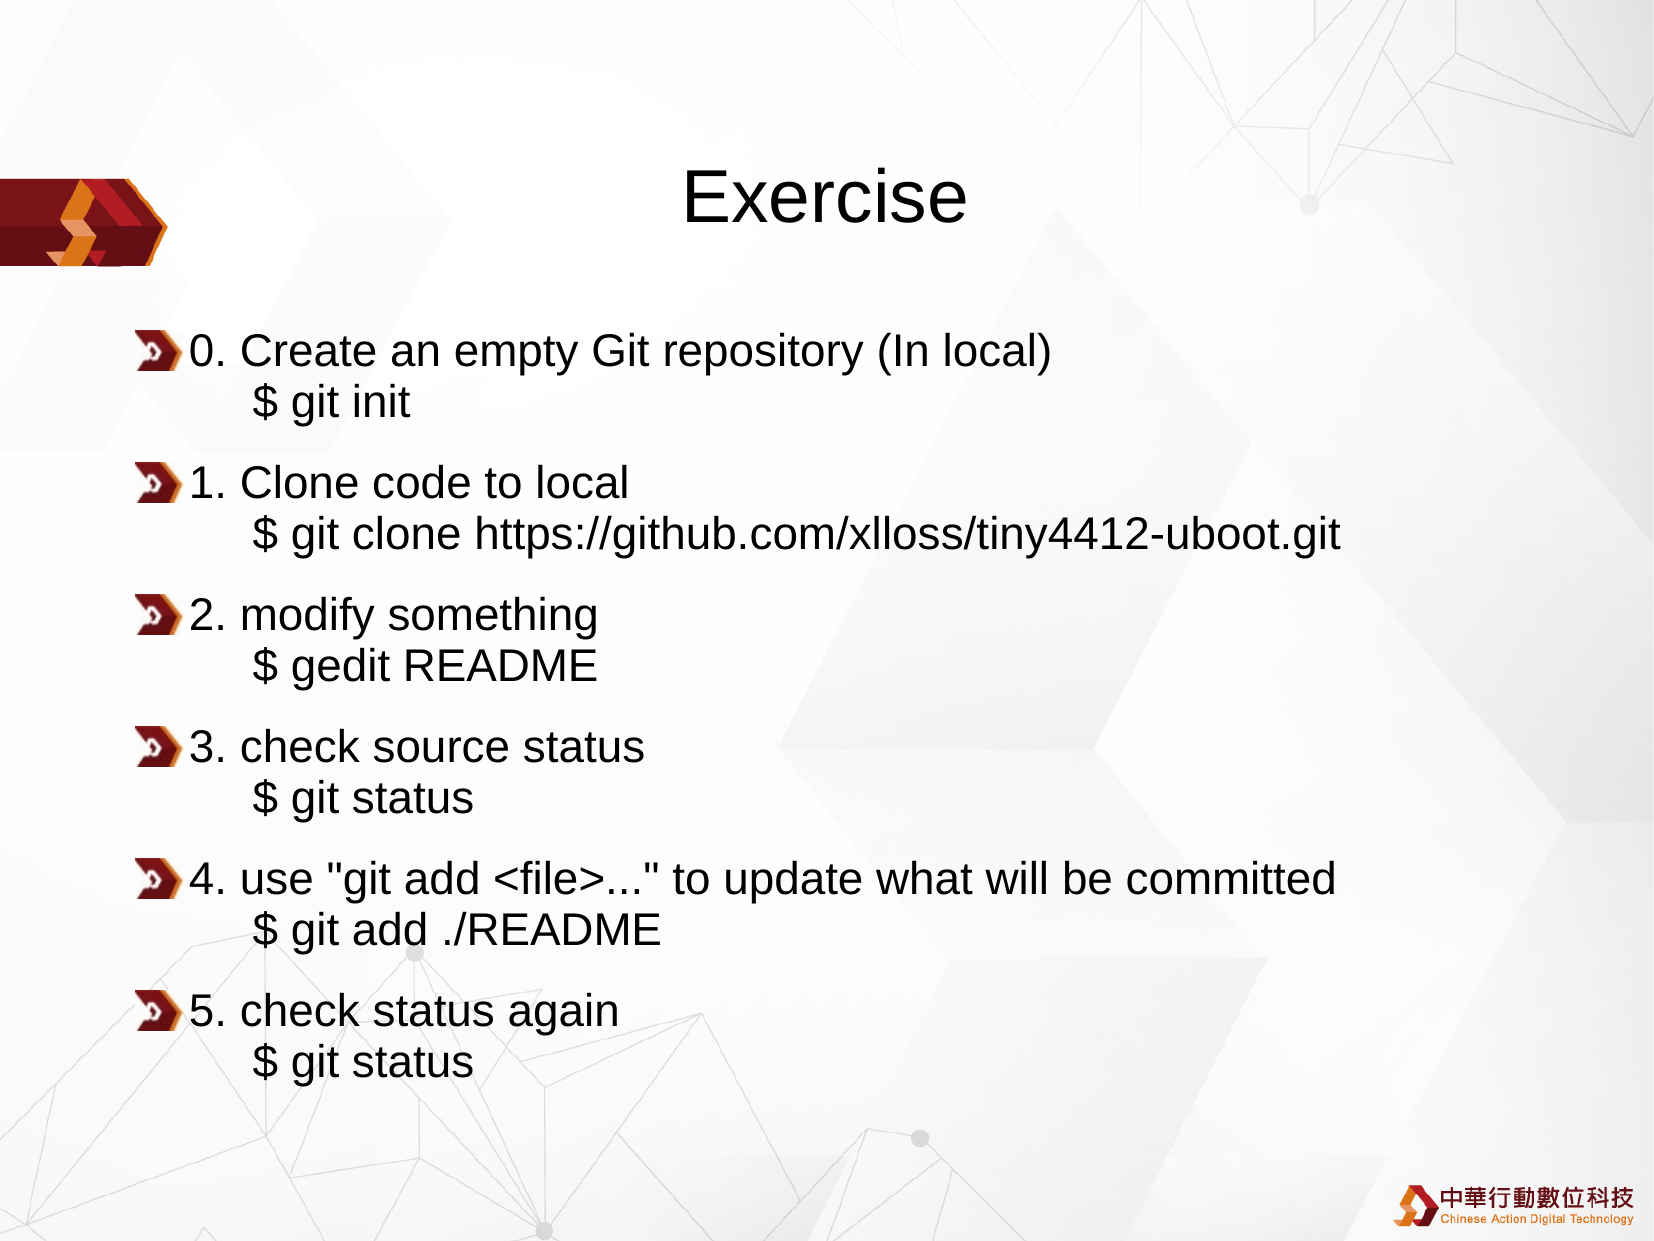

# Exercise
0. Create an empty Git repository (In local)
 $ git init
1. Clone code to local
 $ git clone https://github.com/xlloss/tiny4412-uboot.git
2. modify something
 $ gedit README
3. check source status
 $ git status
4. use "git add <file>..." to update what will be committed
 $ git add ./README
5. check status again
 $ git status